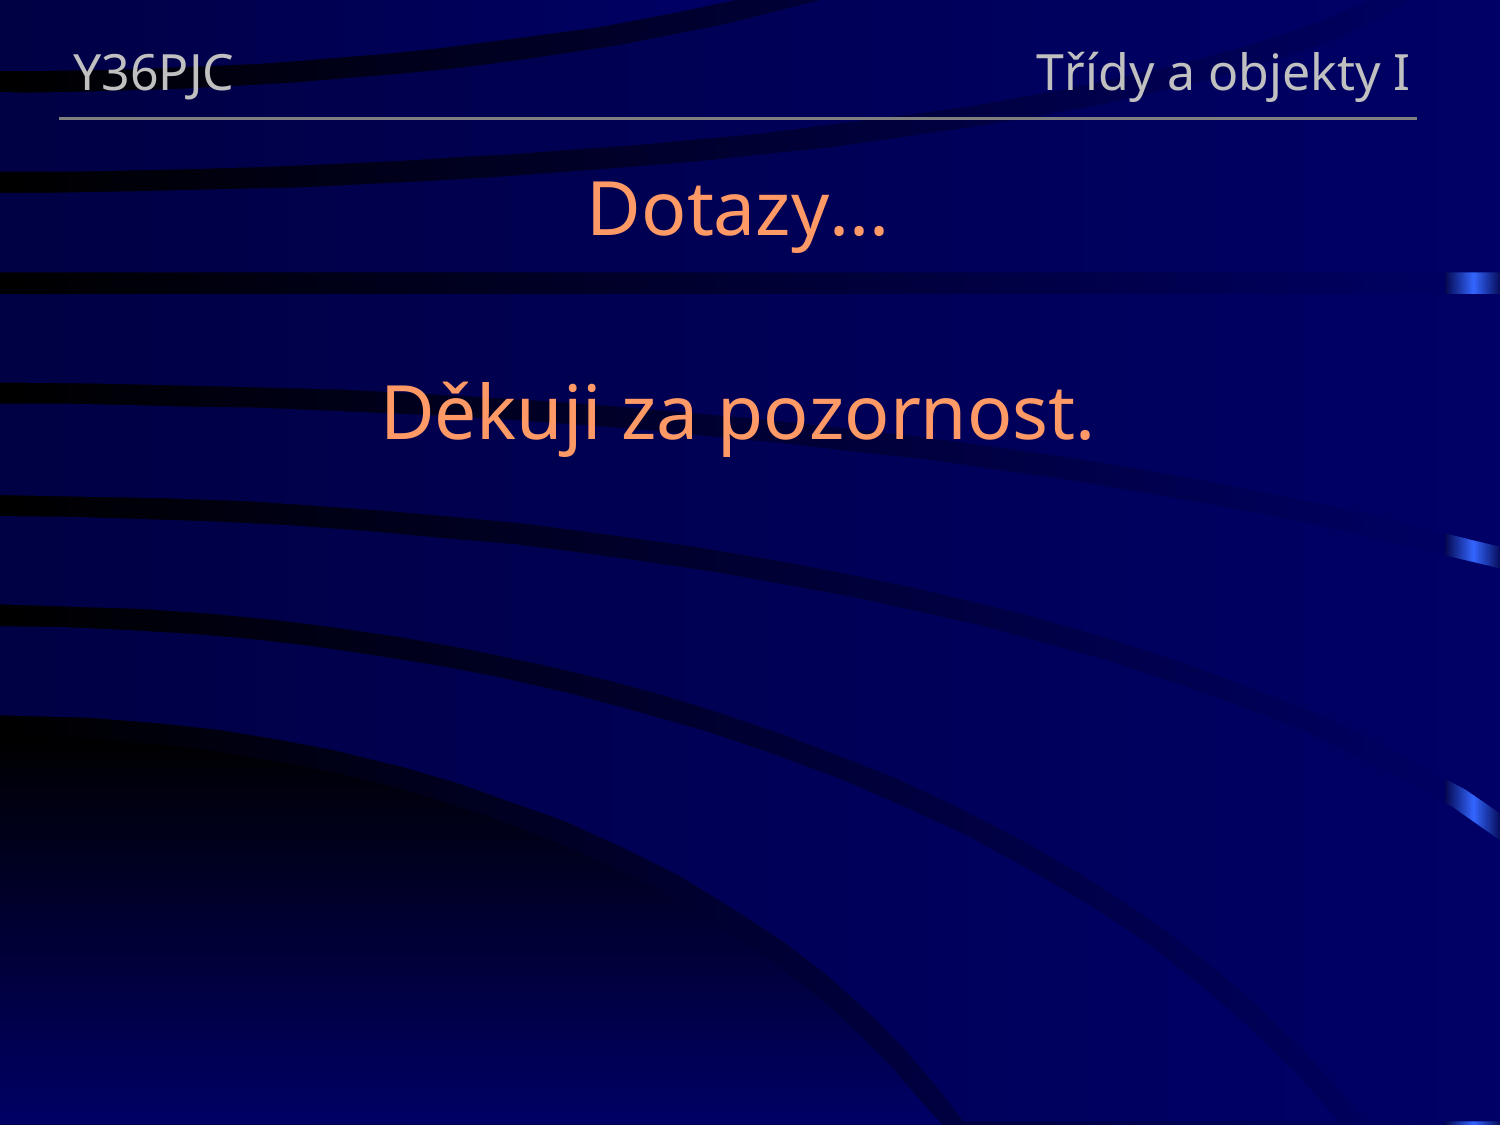

Y36PJC
Třídy a objekty I
Dotazy...
Děkuji za pozornost.